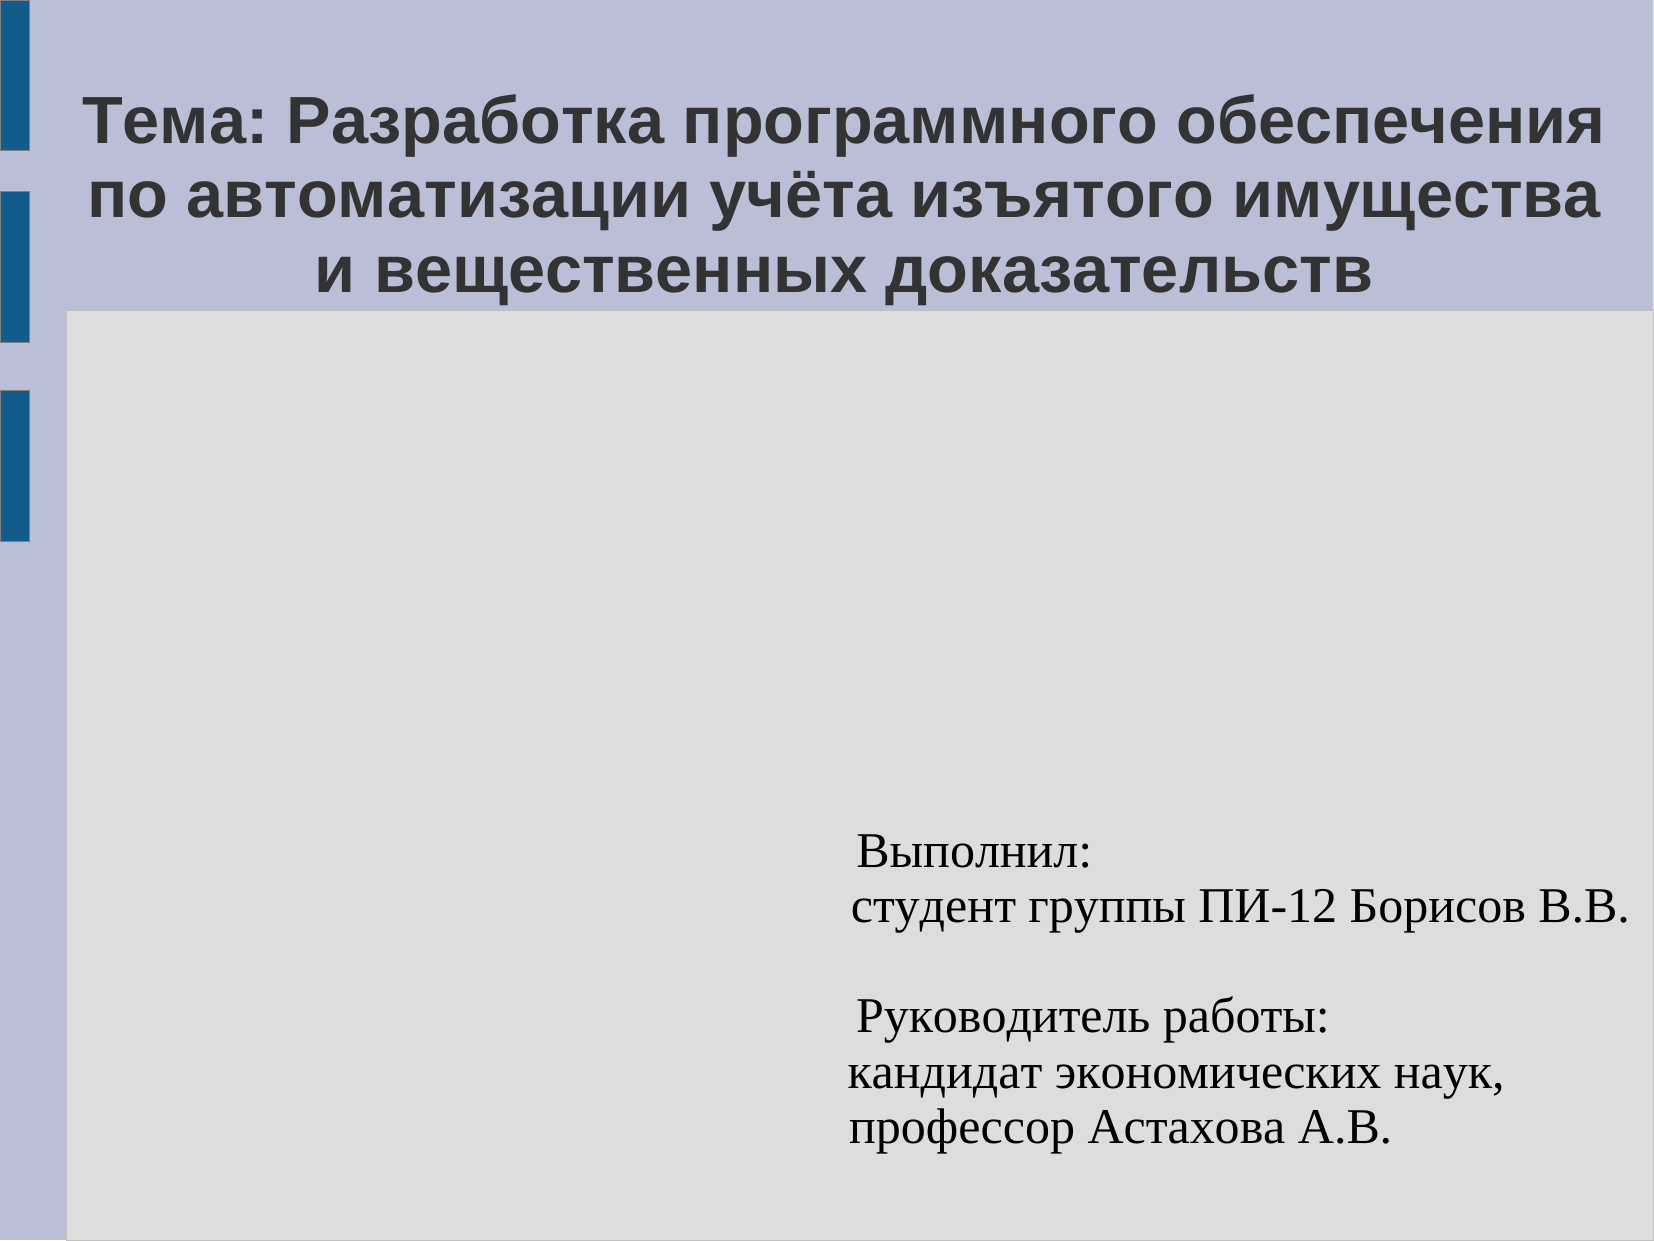

# Тема: Разработка программного обеспечения по автоматизации учёта изъятого имущества и вещественных доказательств
Выполнил:
студент группы ПИ-12 Борисов В.В.
Руководитель работы:
кандидат экономических наук,
профессор Астахова А.В.